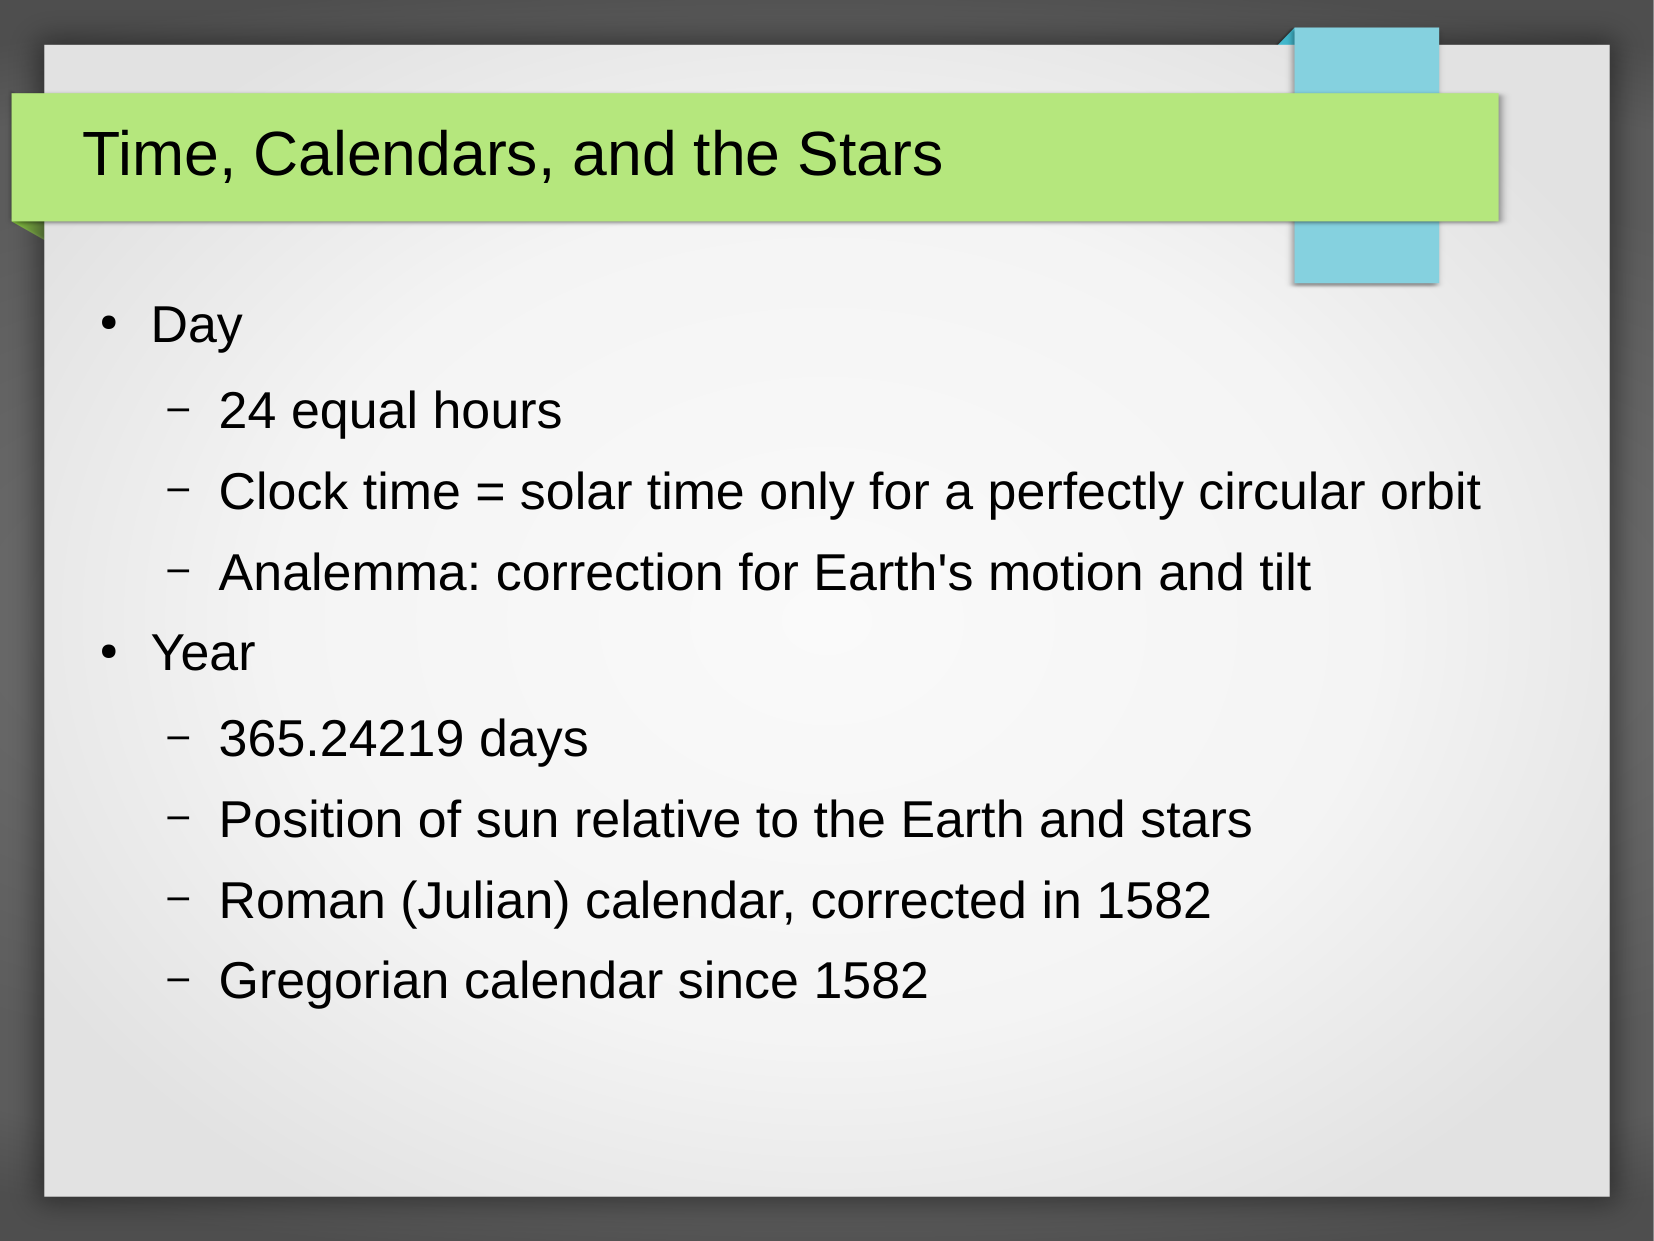

# Time, Calendars, and the Stars
Day
24 equal hours
Clock time = solar time only for a perfectly circular orbit
Analemma: correction for Earth's motion and tilt
Year
365.24219 days
Position of sun relative to the Earth and stars
Roman (Julian) calendar, corrected in 1582
Gregorian calendar since 1582